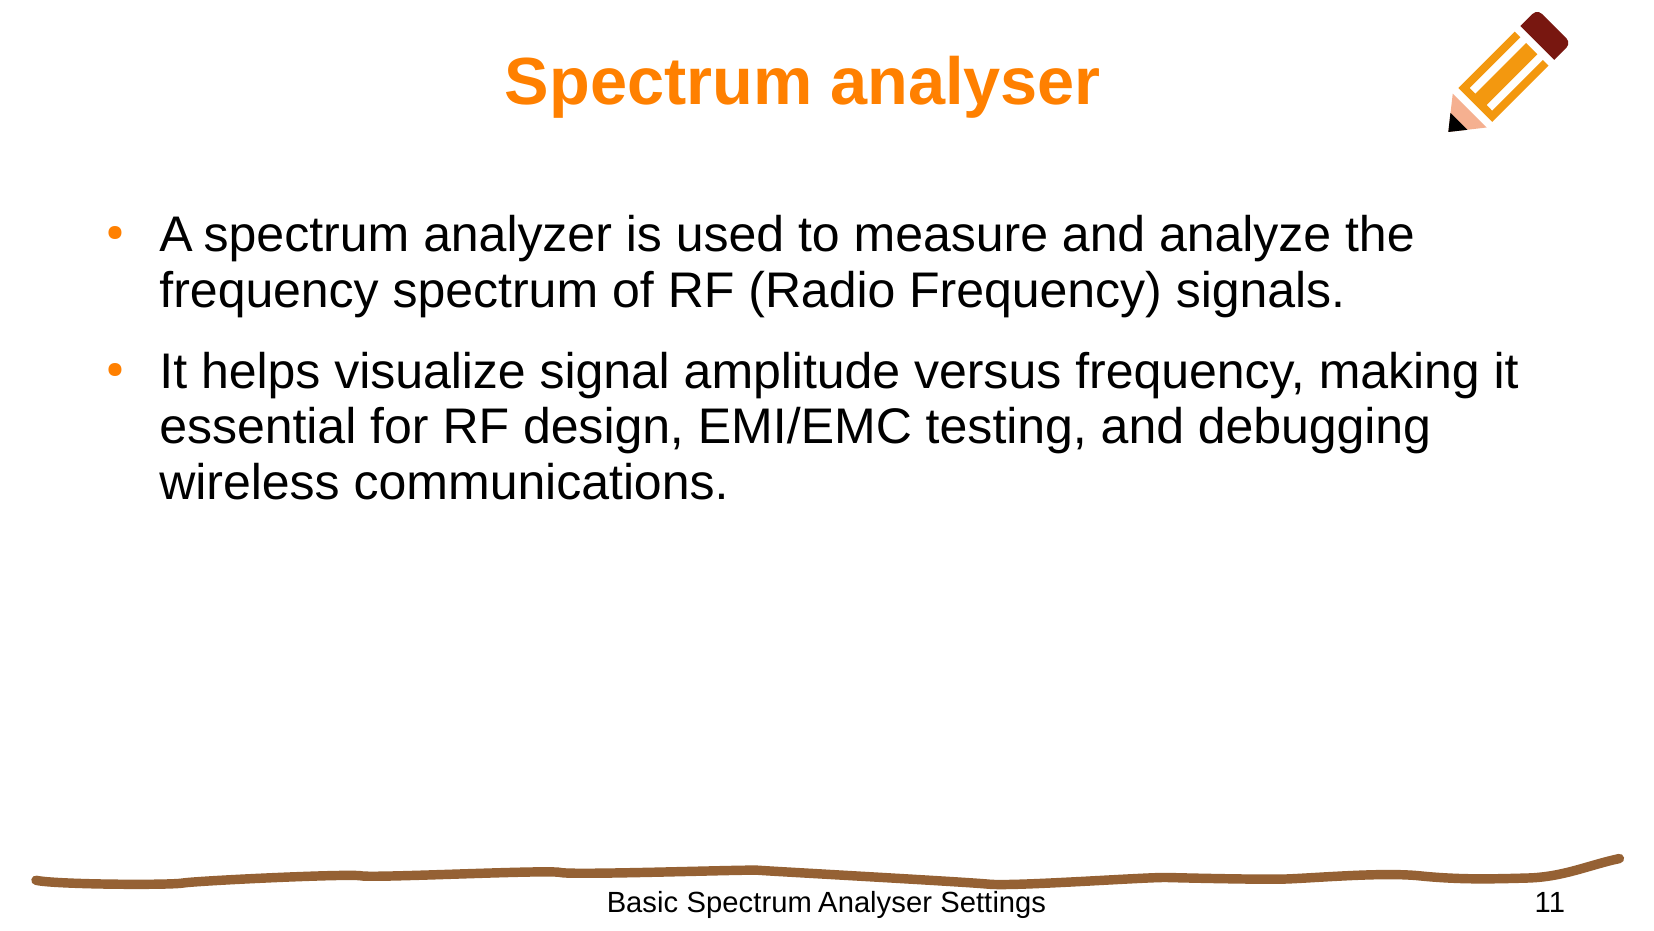

# Spectrum analyser
A spectrum analyzer is used to measure and analyze the frequency spectrum of RF (Radio Frequency) signals.
It helps visualize signal amplitude versus frequency, making it essential for RF design, EMI/EMC testing, and debugging wireless communications.
Basic Spectrum Analyser Settings
11